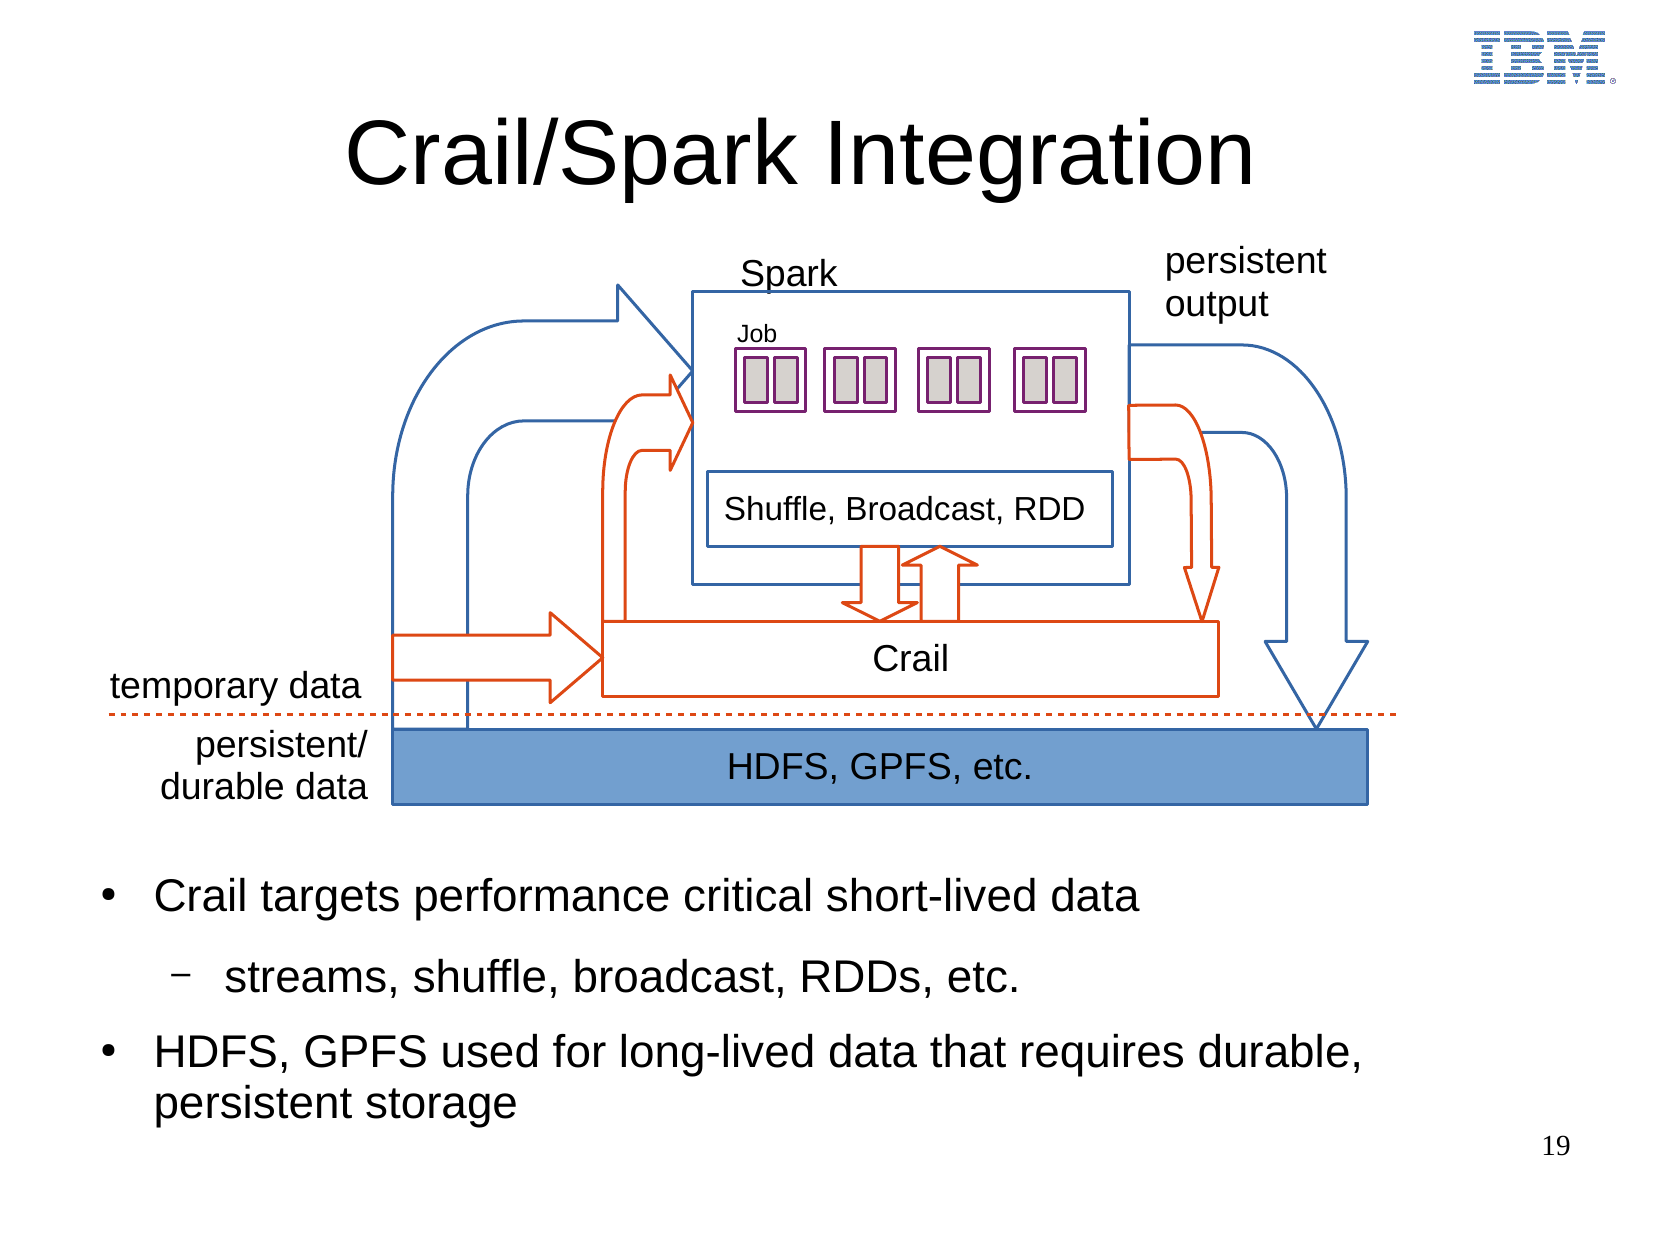

# Crail/Spark Integration
persistent
output
Spark
Job
Shuffle, Broadcast, RDD
Crail
temporary data
persistent/
durable data
HDFS, GPFS, etc.
Crail targets performance critical short-lived data
streams, shuffle, broadcast, RDDs, etc.
HDFS, GPFS used for long-lived data that requires durable, persistent storage
19